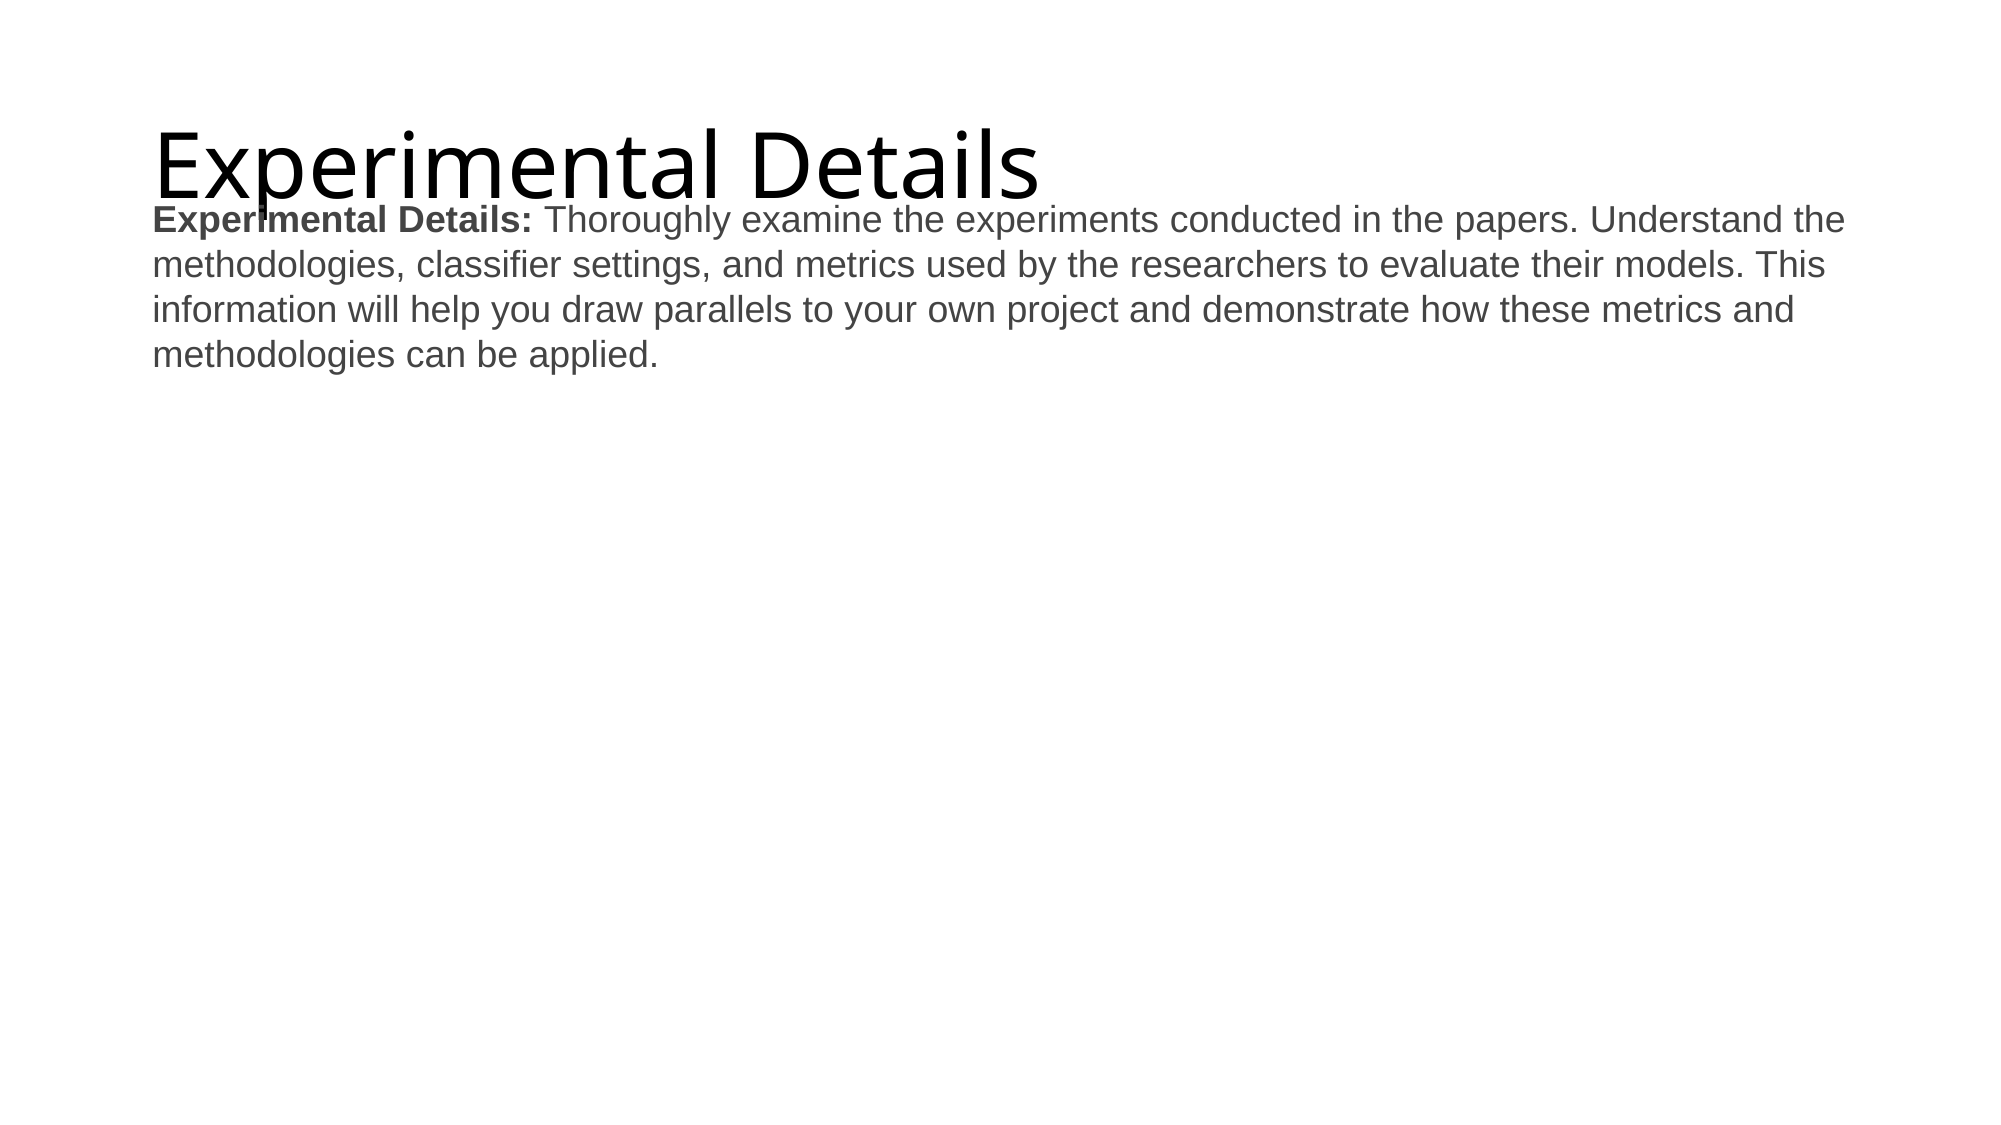

# Experimental Details
Experimental Details: Thoroughly examine the experiments conducted in the papers. Understand the methodologies, classifier settings, and metrics used by the researchers to evaluate their models. This information will help you draw parallels to your own project and demonstrate how these metrics and methodologies can be applied.